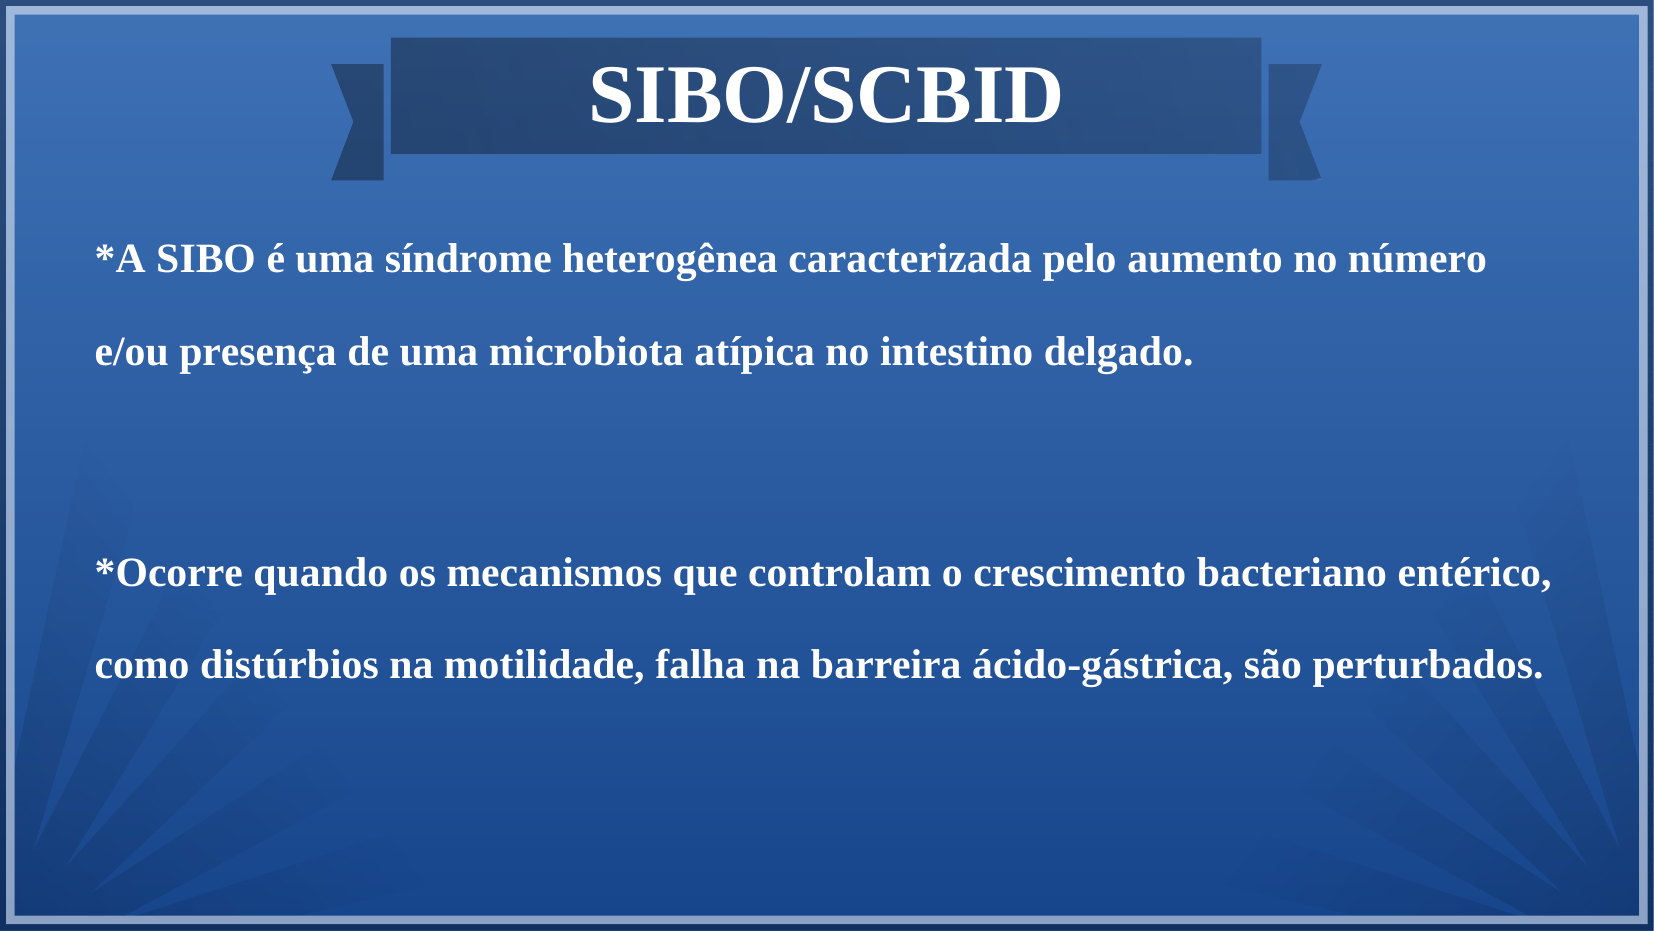

# SIBO/SCBID
*A SIBO é uma síndrome heterogênea caracterizada pelo aumento no número e/ou presença de uma microbiota atípica no intestino delgado.
*Ocorre quando os mecanismos que controlam o crescimento bacteriano entérico, como distúrbios na motilidade, falha na barreira ácido-gástrica, são perturbados.